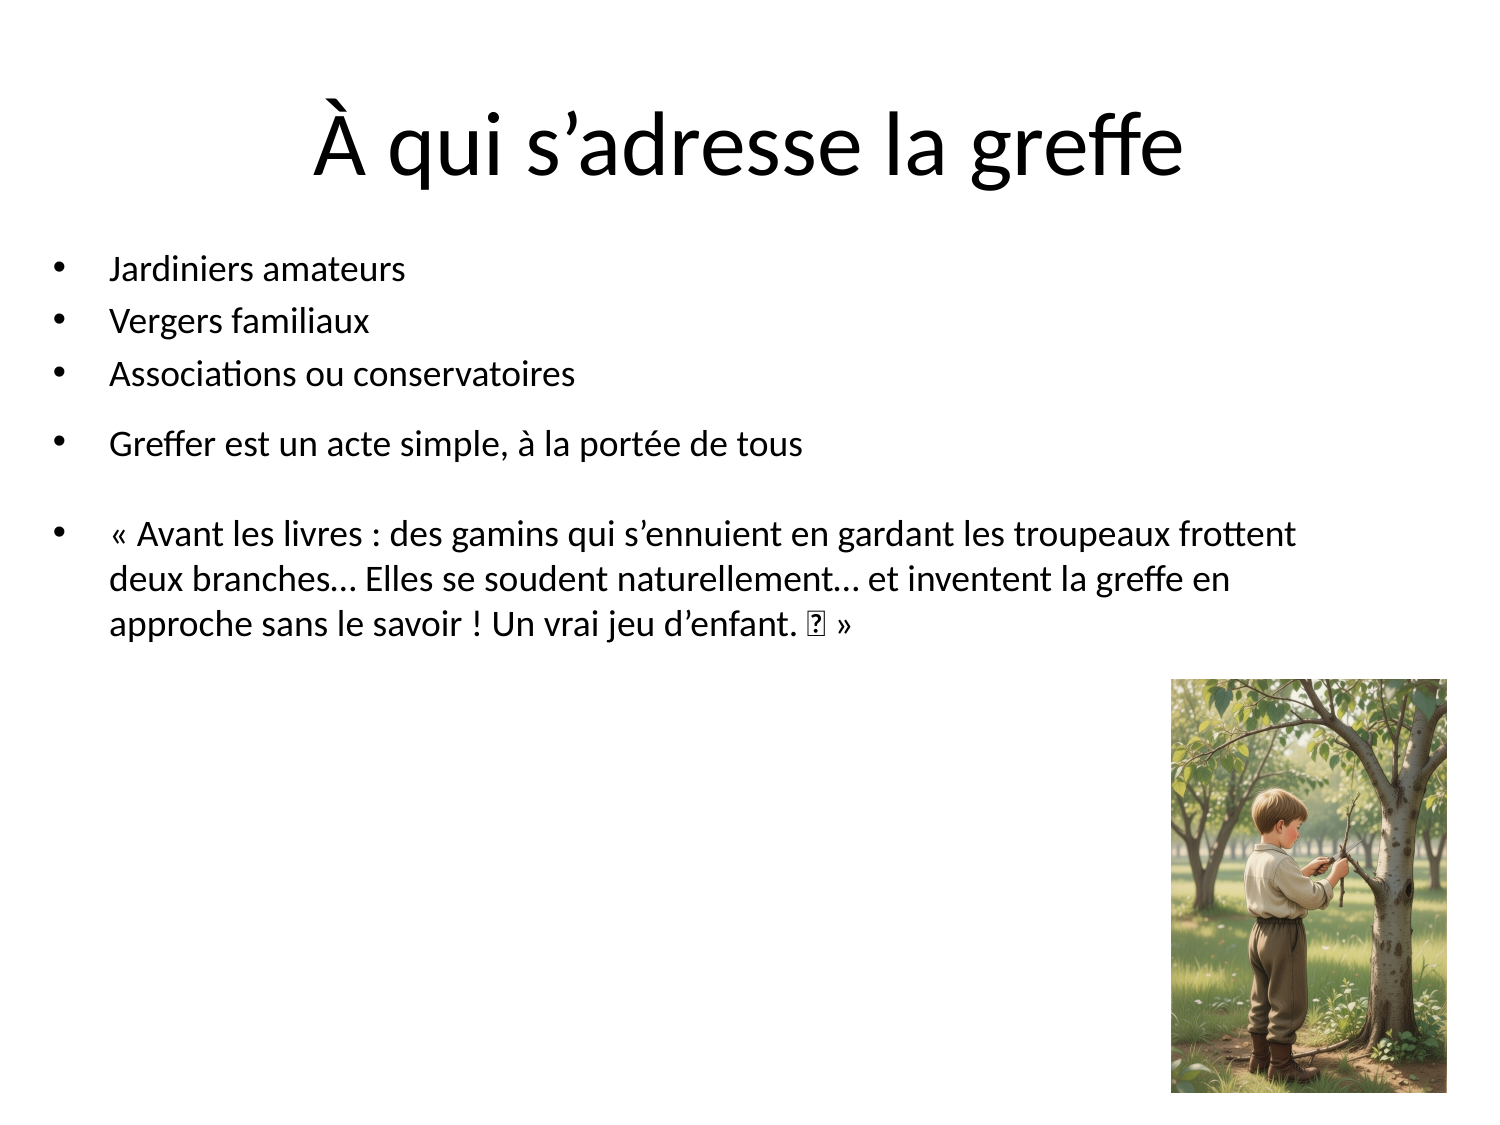

# À qui s’adresse la greffe
Jardiniers amateurs
Vergers familiaux
Associations ou conservatoires
Greffer est un acte simple, à la portée de tous
« Avant les livres : des gamins qui s’ennuient en gardant les troupeaux frottent deux branches… Elles se soudent naturellement… et inventent la greffe en approche sans le savoir ! Un vrai jeu d’enfant. 🌱 »